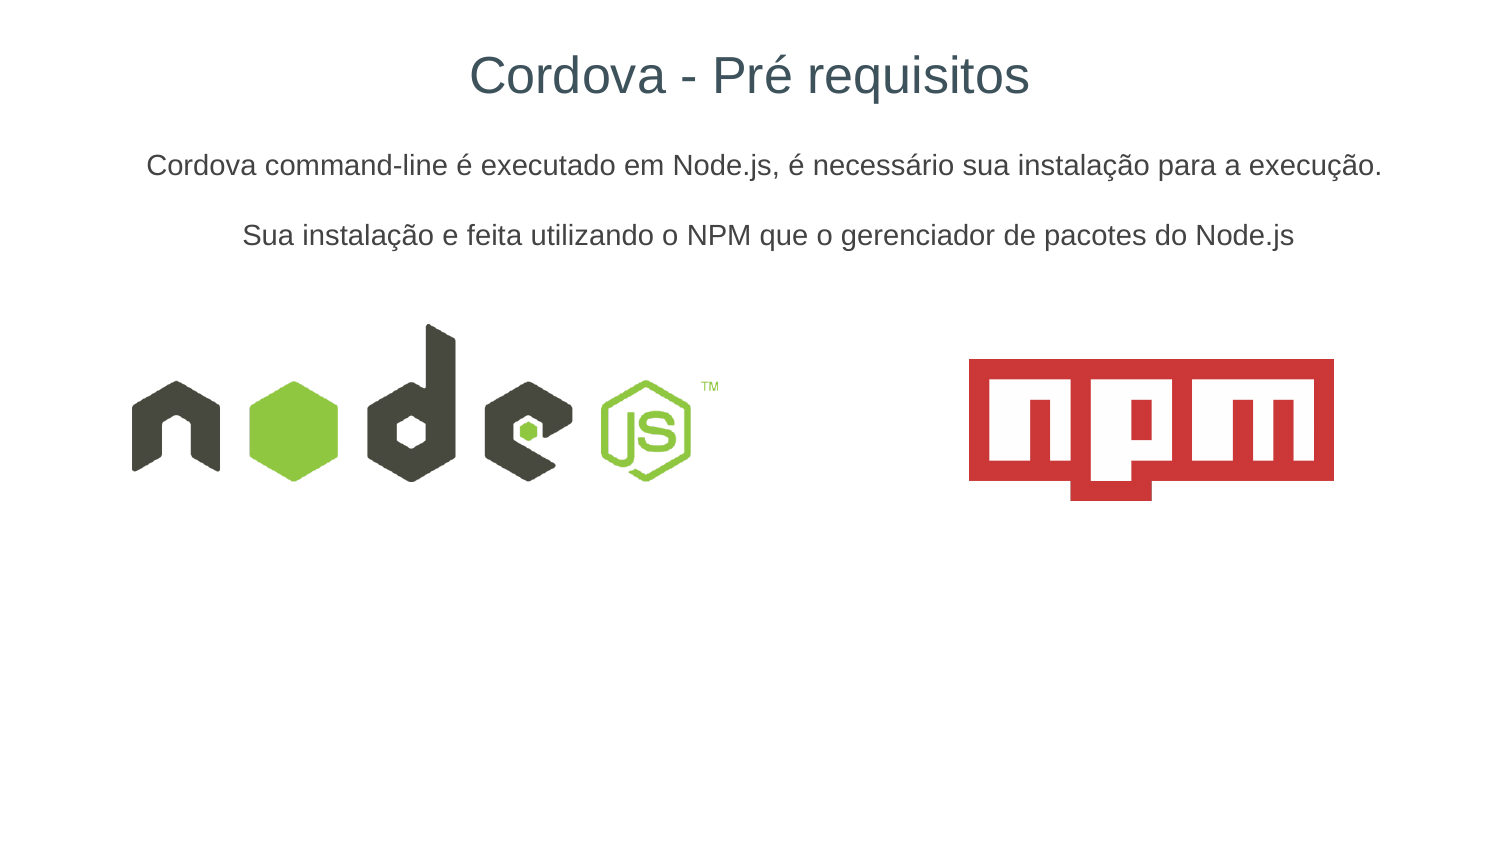

Cordova - Pré requisitos
Cordova command-line é executado em Node.js, é necessário sua instalação para a execução.
 Sua instalação e feita utilizando o NPM que o gerenciador de pacotes do Node.js